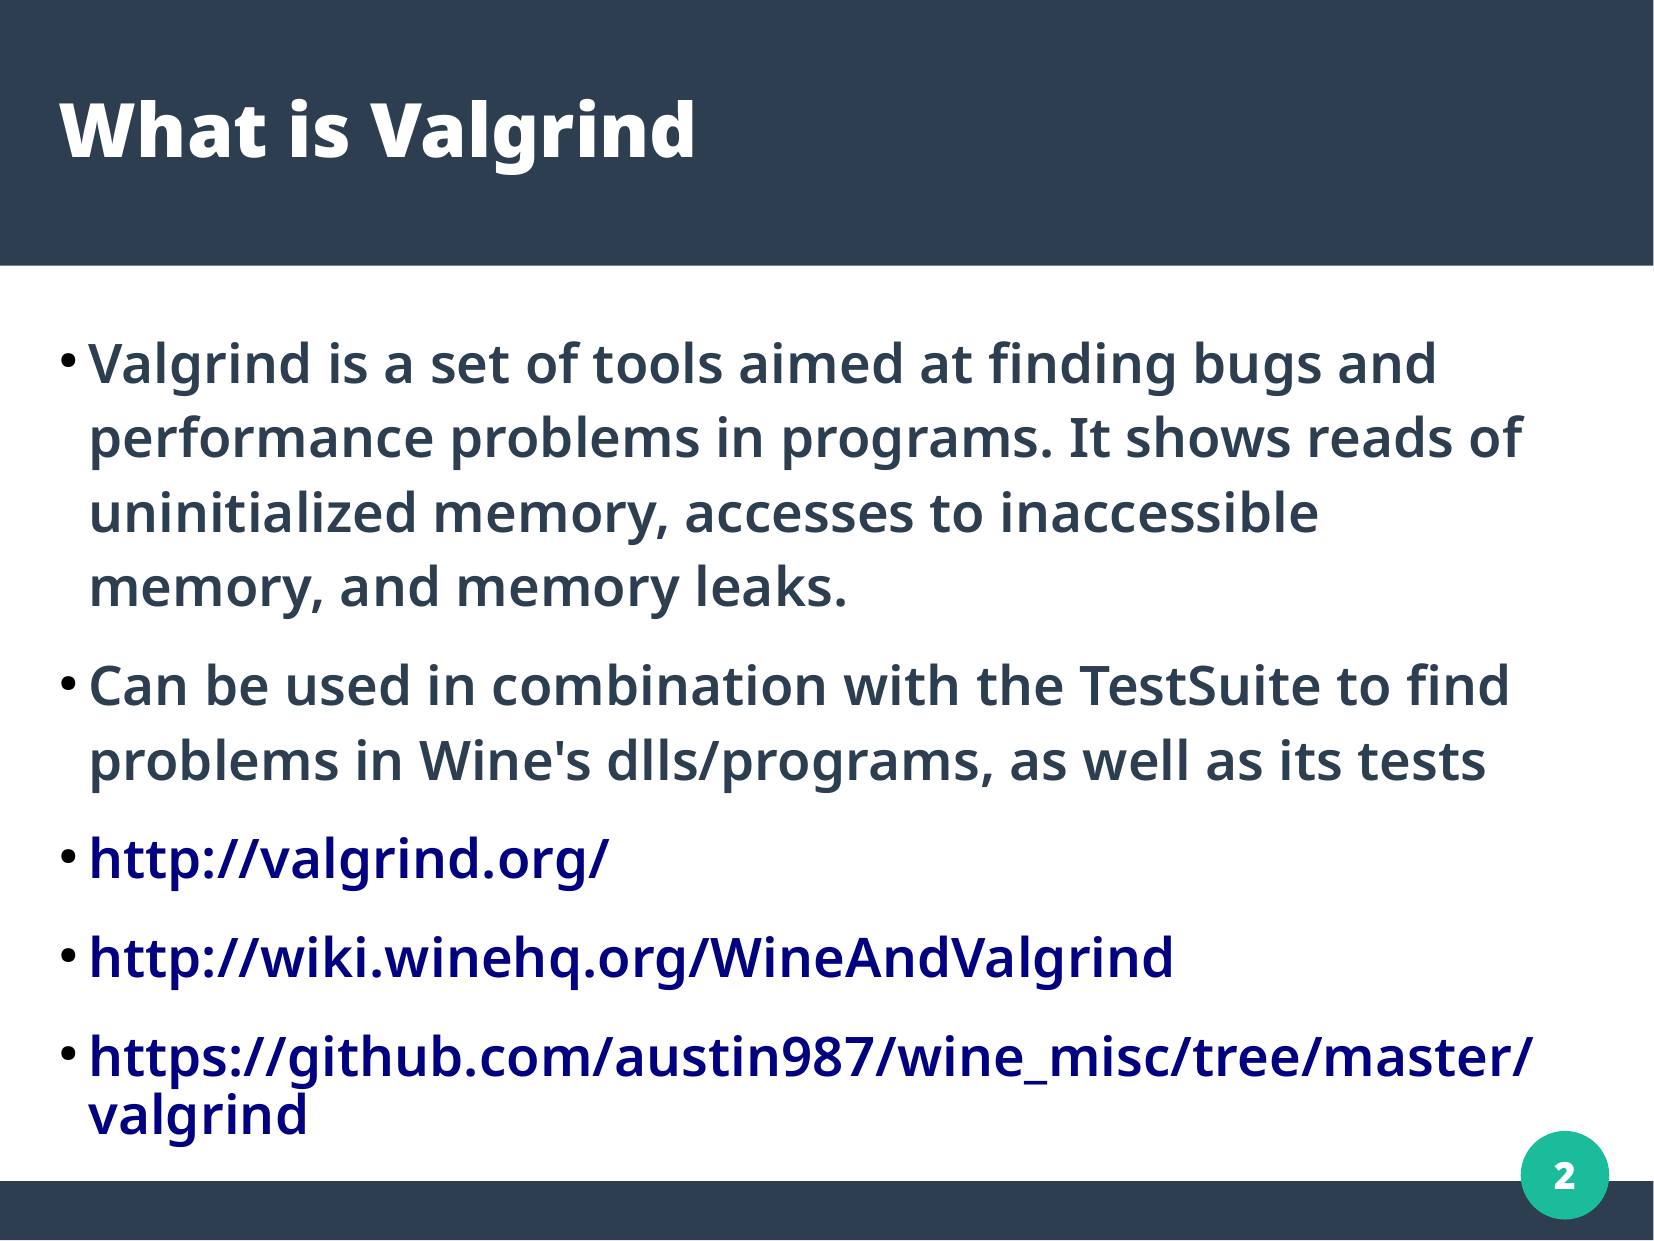

# What is Valgrind
Valgrind is a set of tools aimed at finding bugs and performance problems in programs. It shows reads of uninitialized memory, accesses to inaccessible memory, and memory leaks.
Can be used in combination with the TestSuite to find problems in Wine's dlls/programs, as well as its tests
http://valgrind.org/
http://wiki.winehq.org/WineAndValgrind
https://github.com/austin987/wine_misc/tree/master/valgrind
2